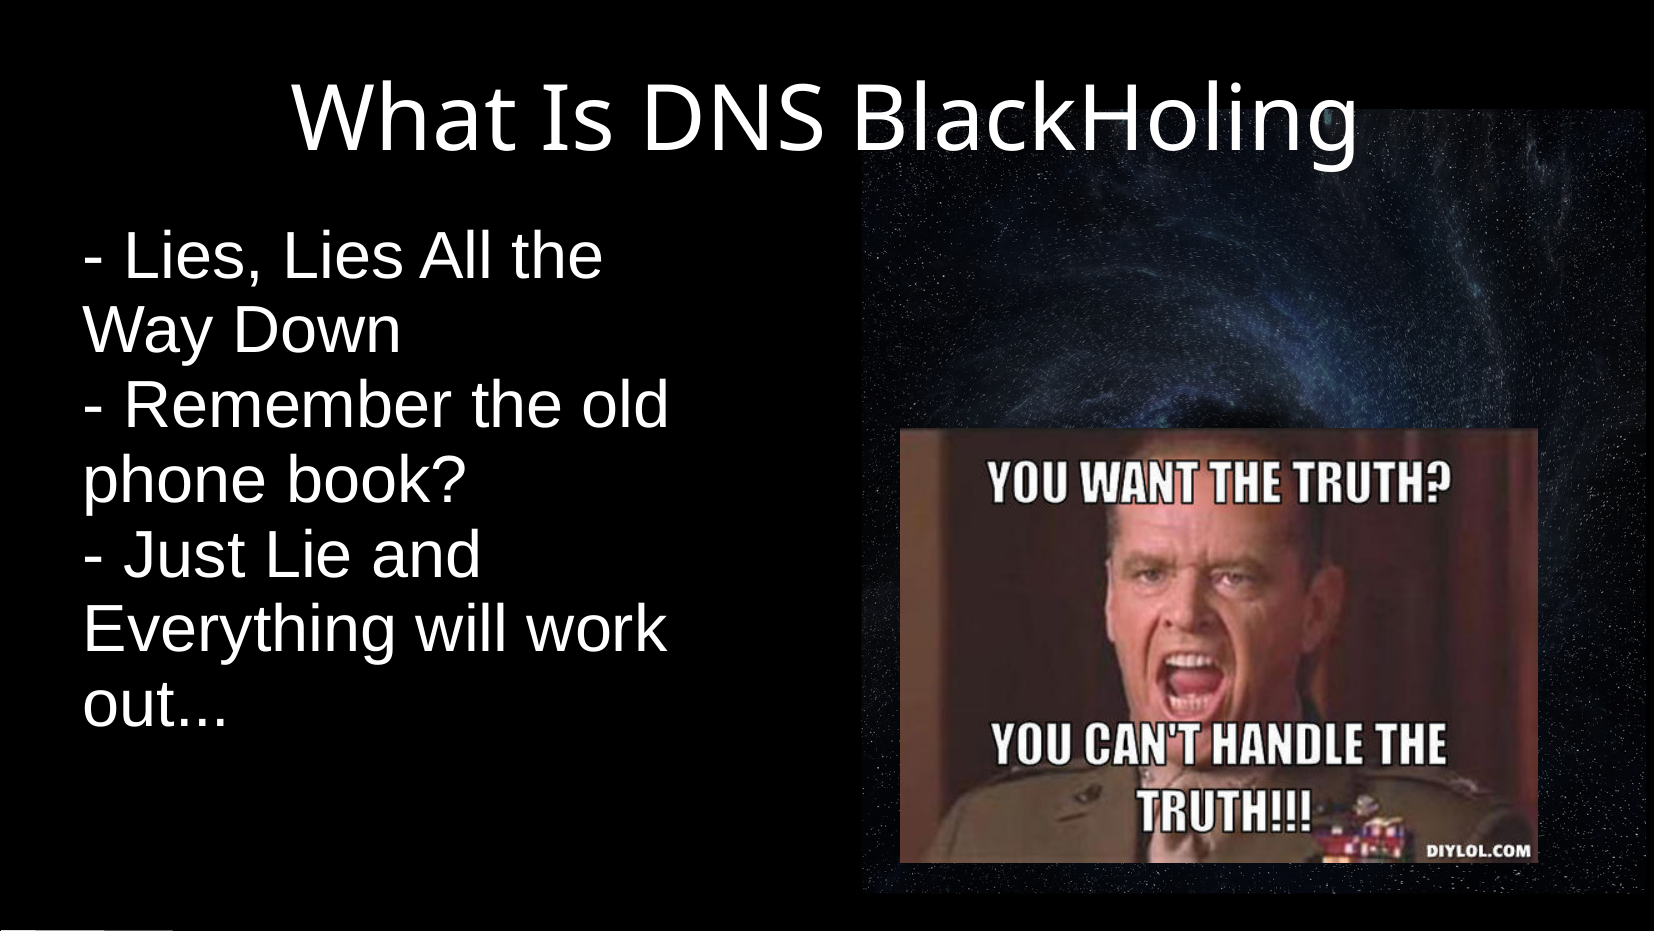

# What Is DNS BlackHoling
- Lies, Lies All the Way Down
- Remember the old phone book?
- Just Lie and Everything will work out...